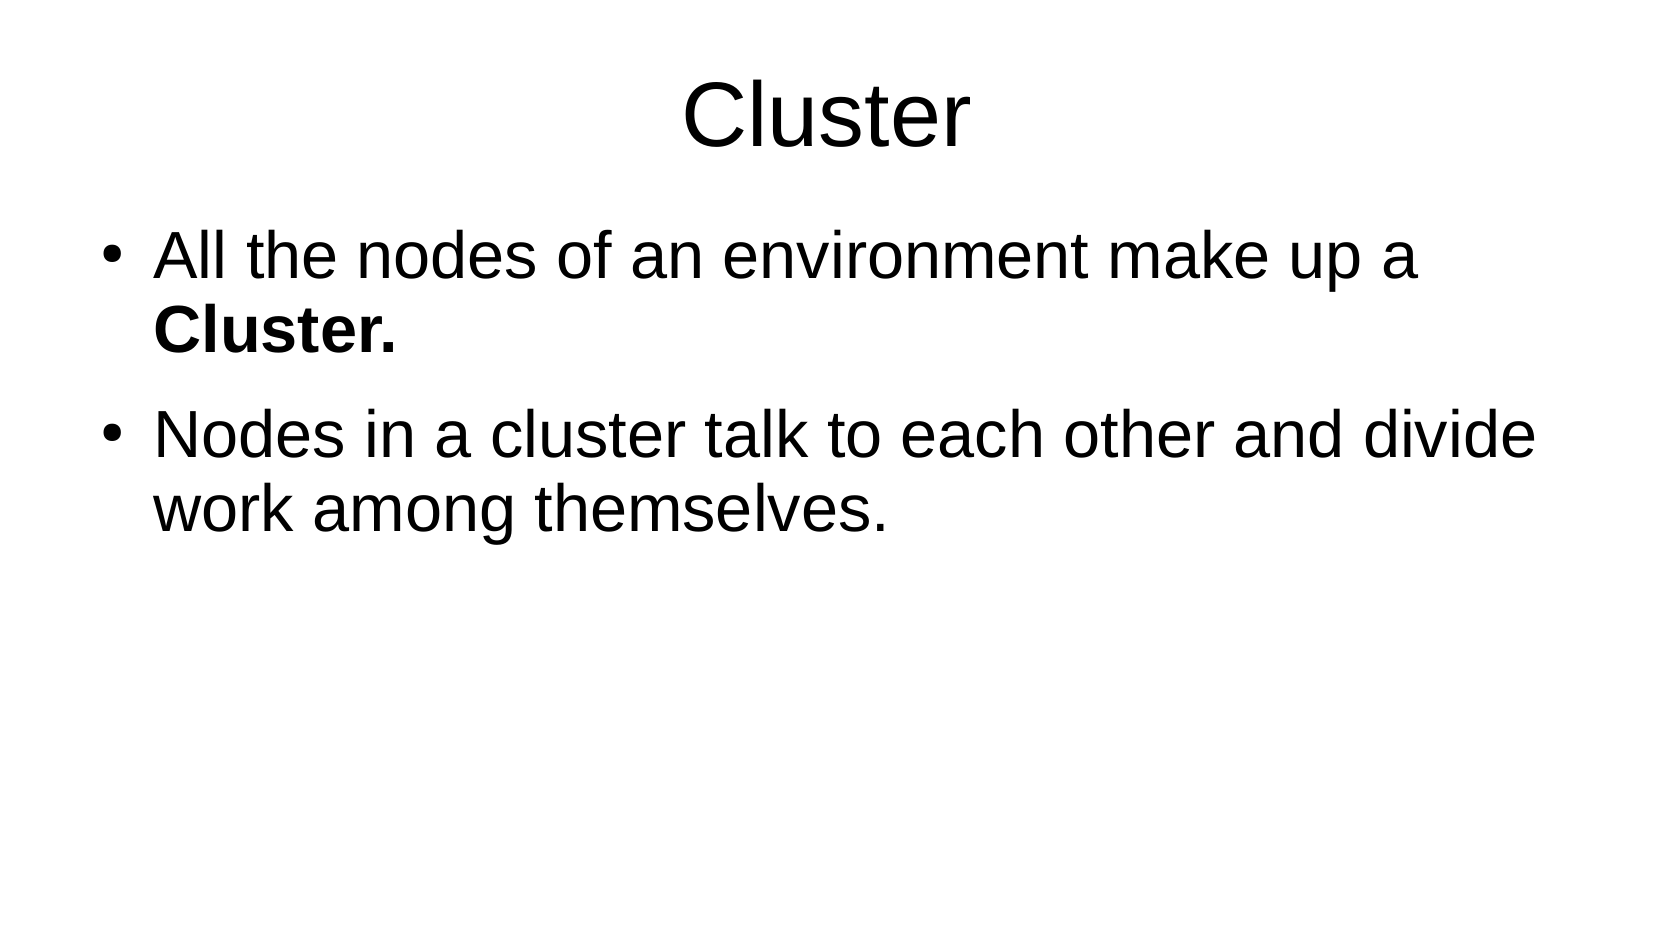

# Cluster
All the nodes of an environment make up a Cluster.
Nodes in a cluster talk to each other and divide work among themselves.